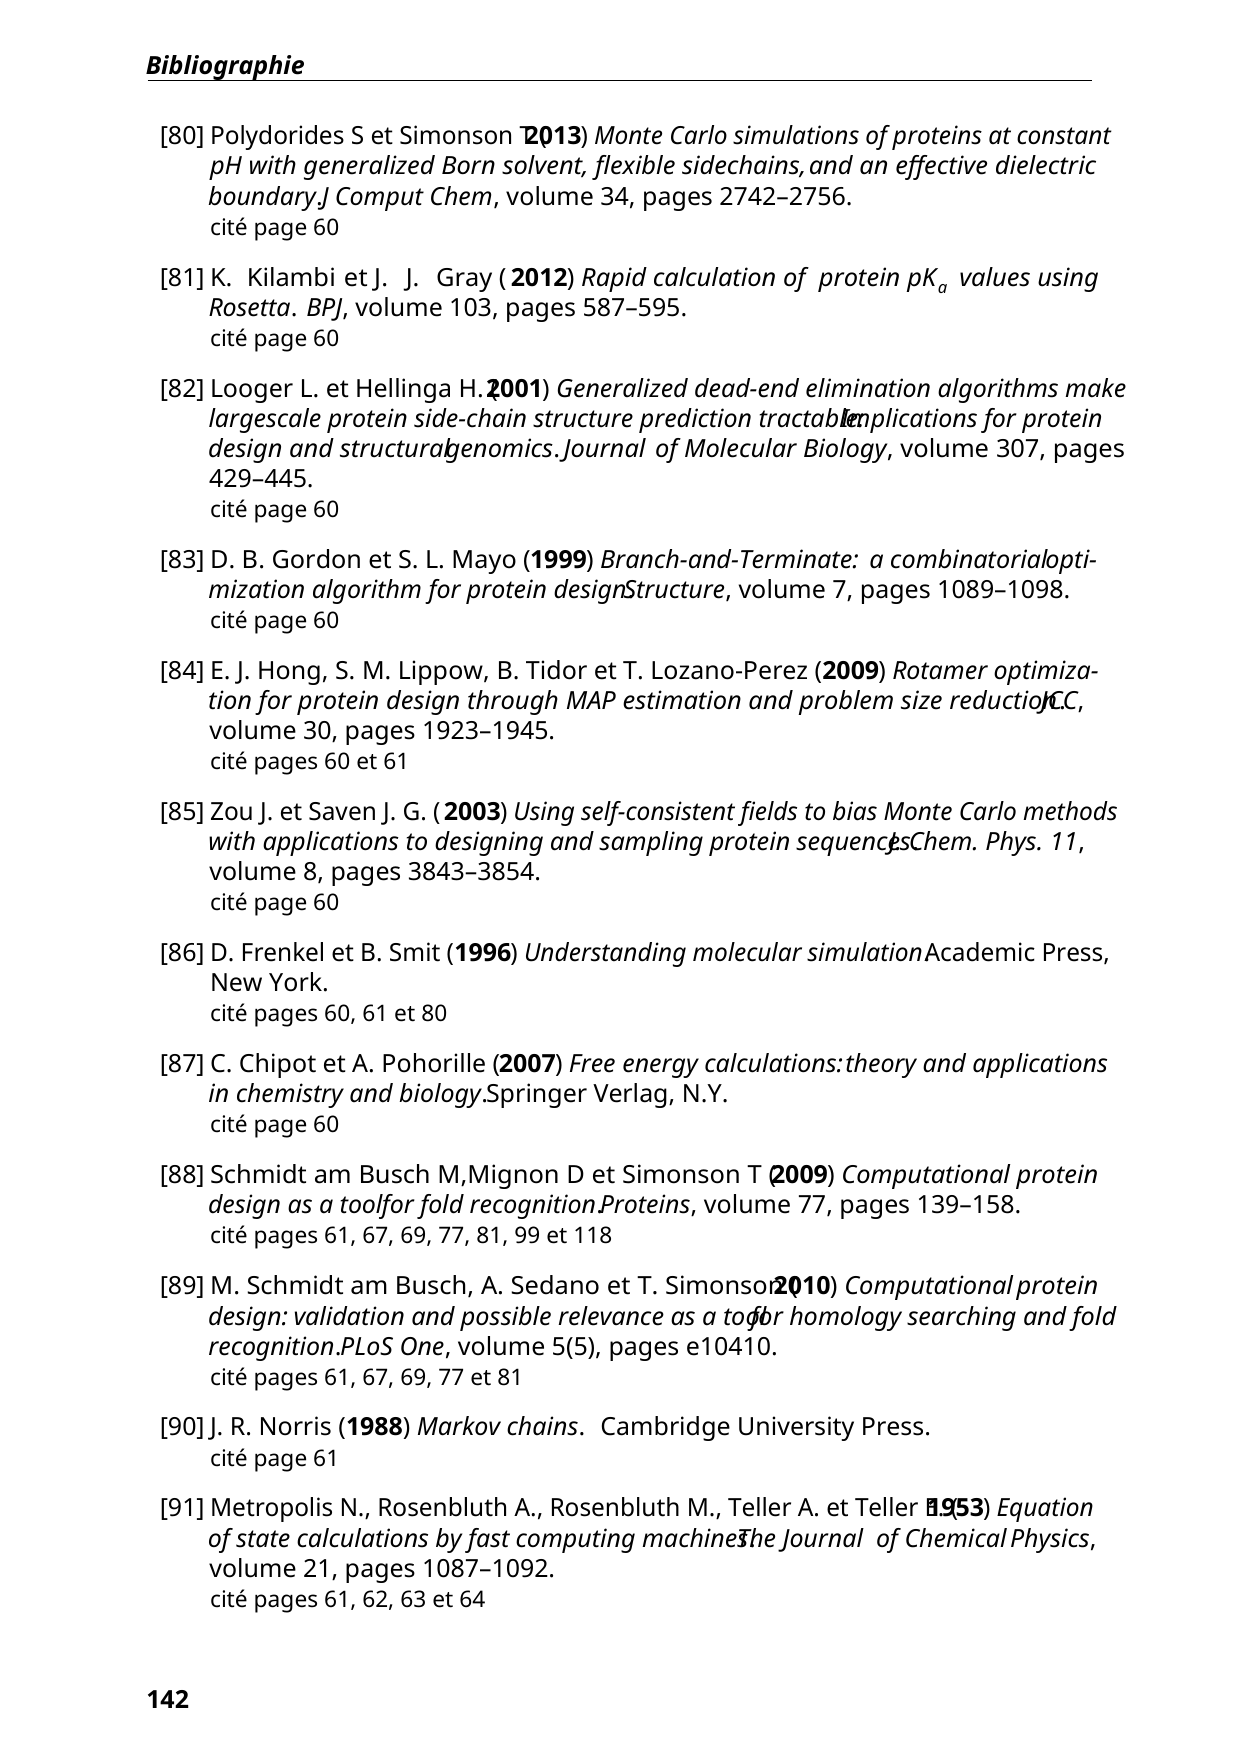

Bibliographie
[80]
Polydorides S et Simonson T (
2013
) Monte Carlo simulations of proteins at constant
pH with generalized Born solvent,
flexible sidechains,
and an effective dielectric
boundary.
J Comput Chem, volume 34, pages 2742–2756.
cité page 60
[81]
K.
Kilambi
et J.
J.
Gray (
2012
) Rapid calculation of
protein pK
values using
a
Rosetta.
BPJ, volume 103, pages 587–595.
cité page 60
[82]
Looger L. et Hellinga H. (
2001
) Generalized dead-end elimination algorithms make
largescale protein side-chain structure prediction tractable:
Implications for protein
design and structural
genomics.
Journal
of Molecular Biology, volume 307, pages
429–445.
cité page 60
[83]
D. B. Gordon et S. L. Mayo (
1999
) Branch-and-Terminate:
a combinatorial
opti-
mization algorithm for protein design.
Structure, volume 7, pages 1089–1098.
cité page 60
[84]
E. J. Hong, S. M. Lippow, B. Tidor et T. Lozano-Perez (
2009
) Rotamer optimiza-
tion for protein design through MAP estimation and problem size reduction.
JCC,
volume 30, pages 1923–1945.
cité pages 60 et 61
[85]
Zou J. et Saven J. G. (
2003
) Using self-consistent fields to bias Monte Carlo methods
with applications to designing and sampling protein sequences.
J. Chem. Phys. 11,
volume 8, pages 3843–3854.
cité page 60
[86]
D. Frenkel et B. Smit (
1996
) Understanding molecular simulation.
Academic Press,
New York.
cité pages 60, 61 et 80
[87]
C. Chipot et A. Pohorille (
2007
) Free energy calculations:
theory and applications
in chemistry and biology.
Springer Verlag, N.Y.
cité page 60
[88]
Schmidt am Busch M,
Mignon D et Simonson T (
2009
) Computational
protein
design as a tool
for fold recognition.
Proteins, volume 77, pages 139–158.
cité pages 61, 67, 69, 77, 81, 99 et 118
[89]
M. Schmidt am Busch, A. Sedano et T. Simonson (
2010
) Computational
protein
design:
validation and possible relevance as a tool
for homology searching and fold
recognition.
PLoS One, volume 5(5), pages e10410.
cité pages 61, 67, 69, 77 et 81
[90]
J. R. Norris (1988) Markov chains.
Cambridge University Press.
cité page 61
[91]
Metropolis N., Rosenbluth A., Rosenbluth M., Teller A. et Teller E. (
1953
) Equation
of state calculations by fast computing machines.
The Journal
of Chemical
Physics,
volume 21, pages 1087–1092.
cité pages 61, 62, 63 et 64
142